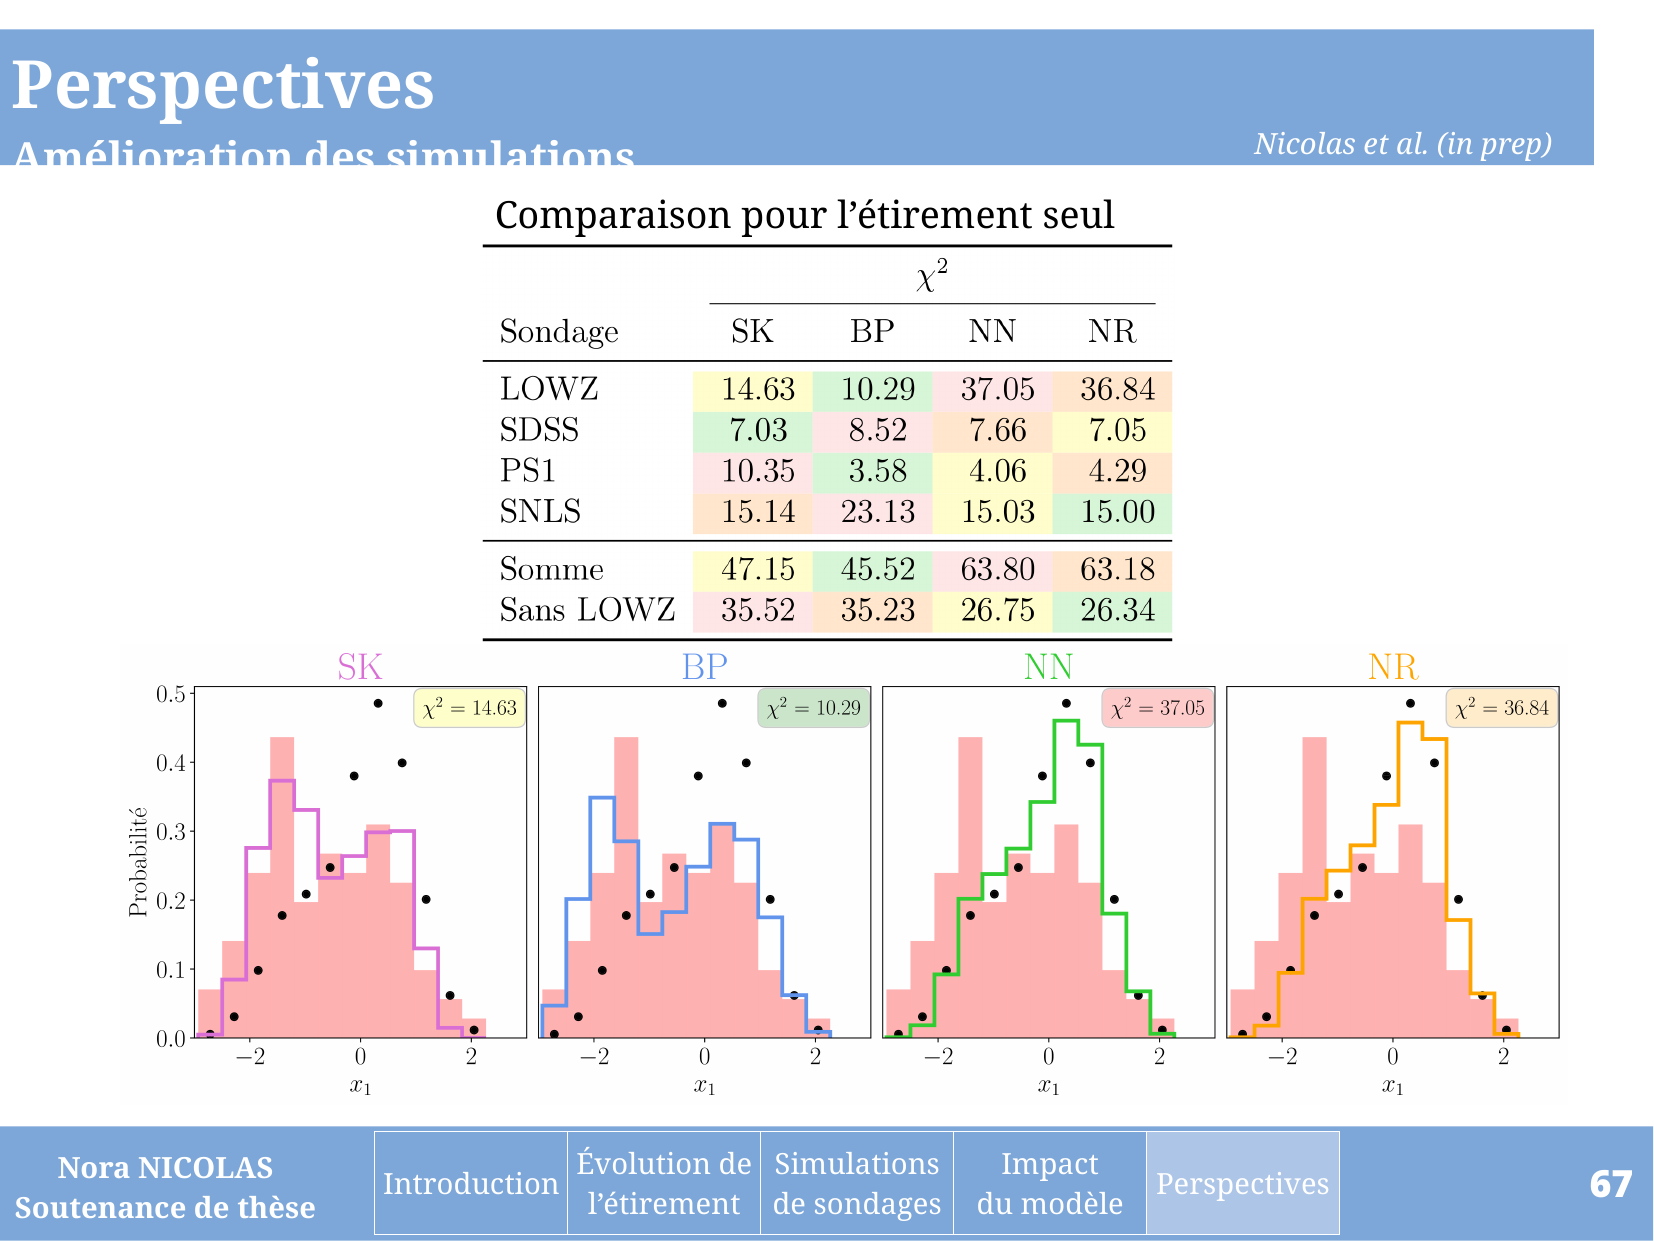

# Perspectives Amélioration des simulations
Nicolas et al. (in prep)
Comparaison pour l’étirement seul
67
Introduction
Évolution de
l’étirement
Simulations
de sondages
Impact
du modèle
Perspectives